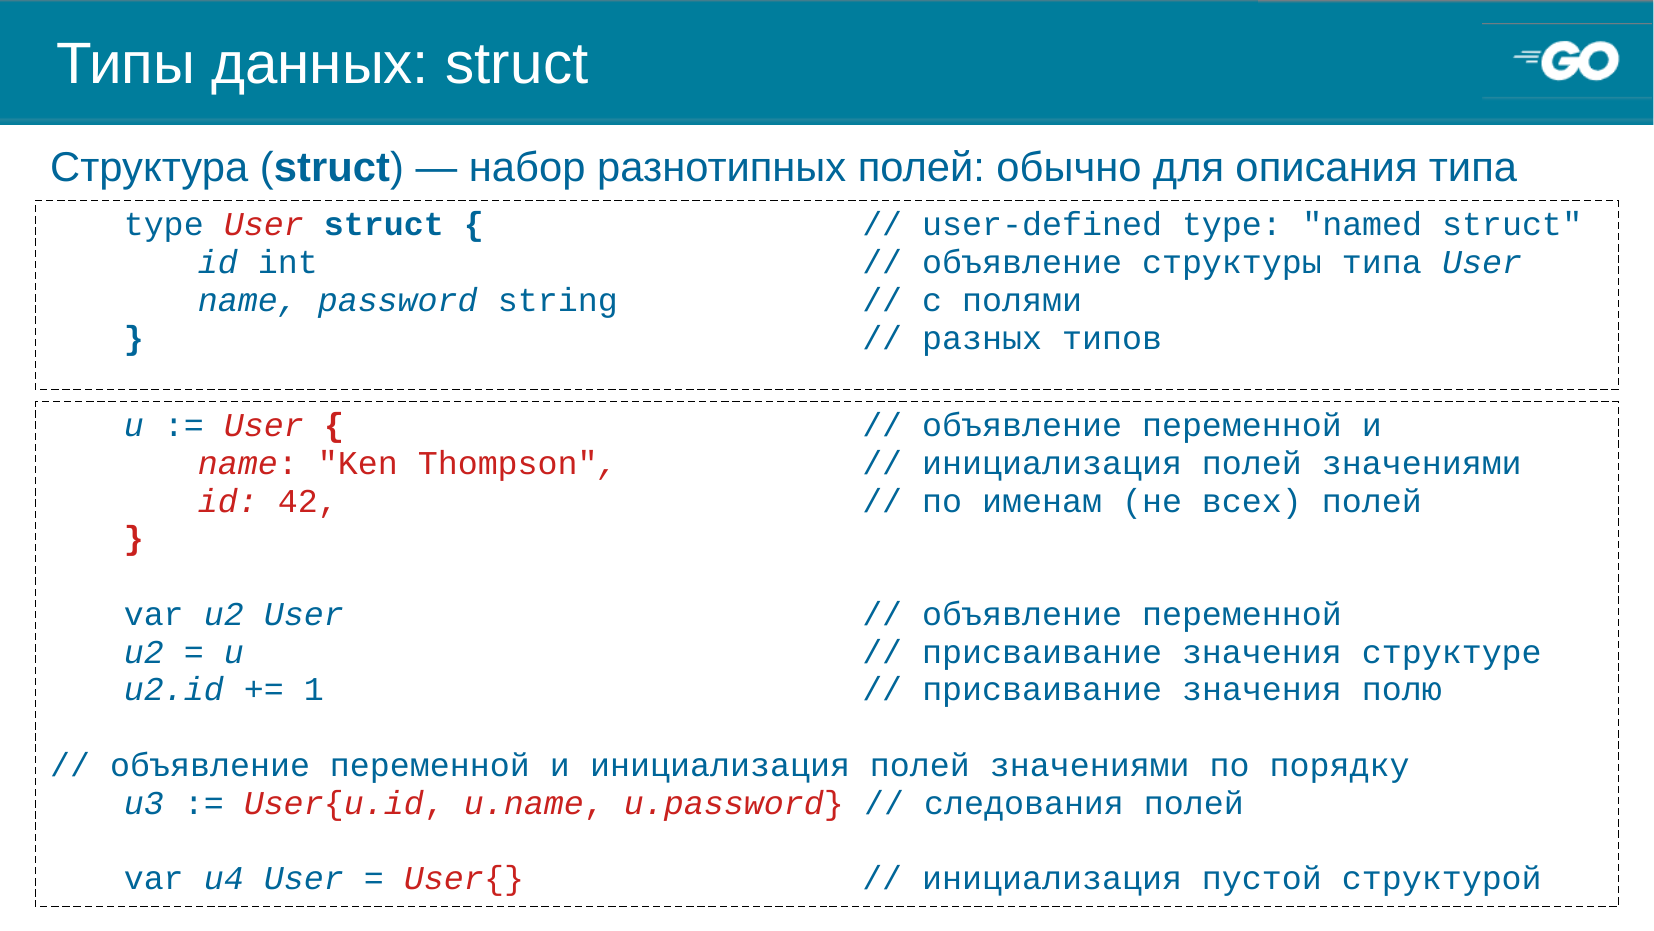

Типы данных: struct
Структура (struct) — набор разнотипных полей: обычно для описания типа
	type User struct {						// user-defined type: "named struct"
		id int								// объявление структуры типа User
		name, password string				// с полями
	}										// разных типов
	u := User {								// объявление переменной и
		name: "Ken Thompson",				// инициализация полей значениями
		id: 42,								// по именам (не всех) полей
	}
	var u2 User								// объявление переменной
	u2 = u									// присваивание значения структуре
	u2.id += 1								// присваивание значения полю
// объявление переменной и инициализация полей значениями по порядку
	u3 := User{u.id, u.name, u.password} // следования полей
	var u4 User = User{}					// инициализация пустой структурой